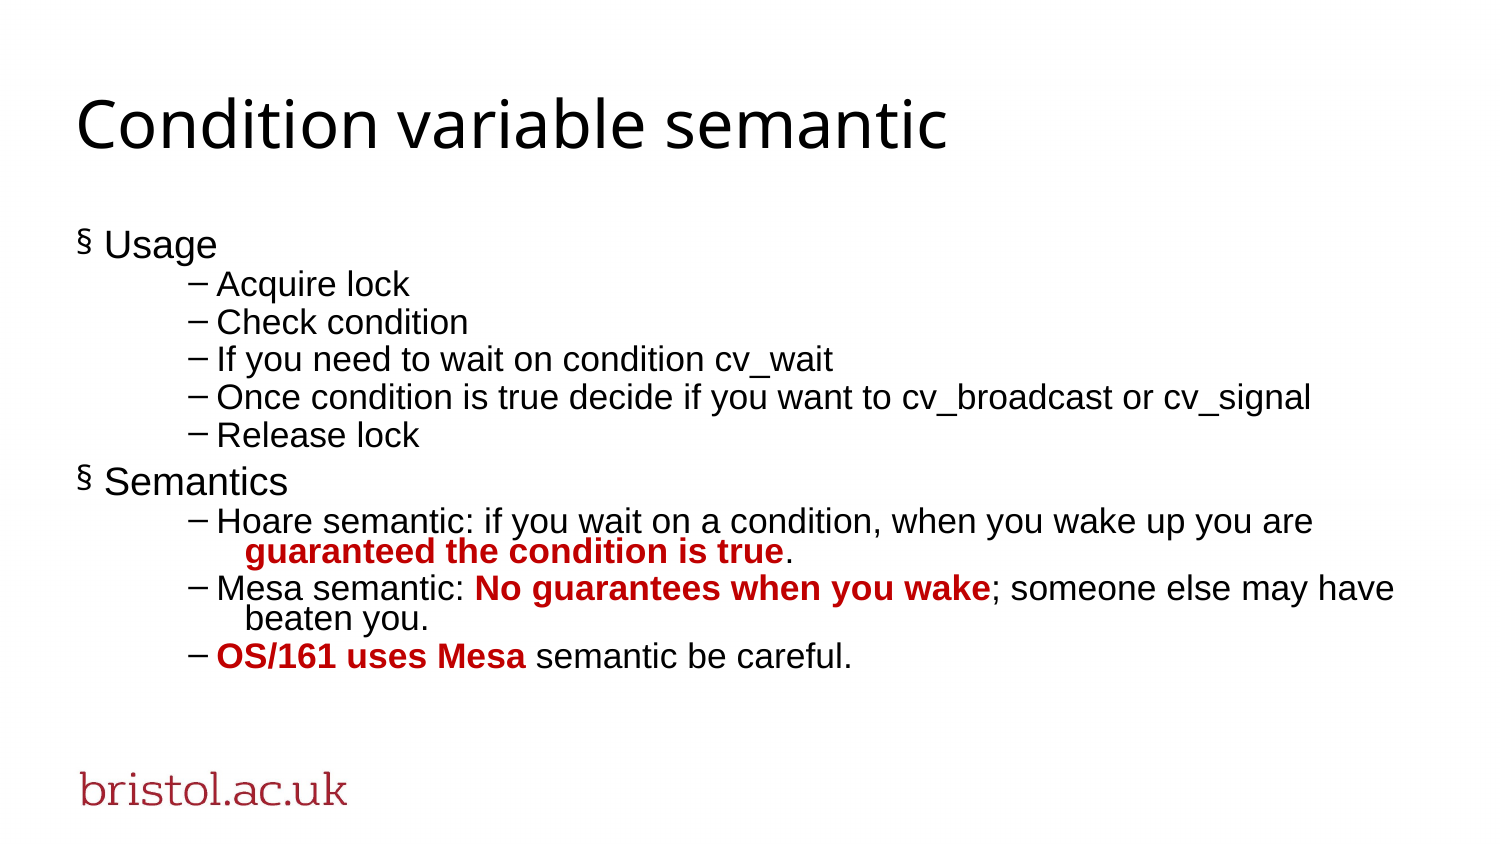

# Condition variable semantic
Usage
Acquire lock
Check condition
If you need to wait on condition cv_wait
Once condition is true decide if you want to cv_broadcast or cv_signal
Release lock
Semantics
Hoare semantic: if you wait on a condition, when you wake up you are guaranteed the condition is true.
Mesa semantic: No guarantees when you wake; someone else may have beaten you.
OS/161 uses Mesa semantic be careful.